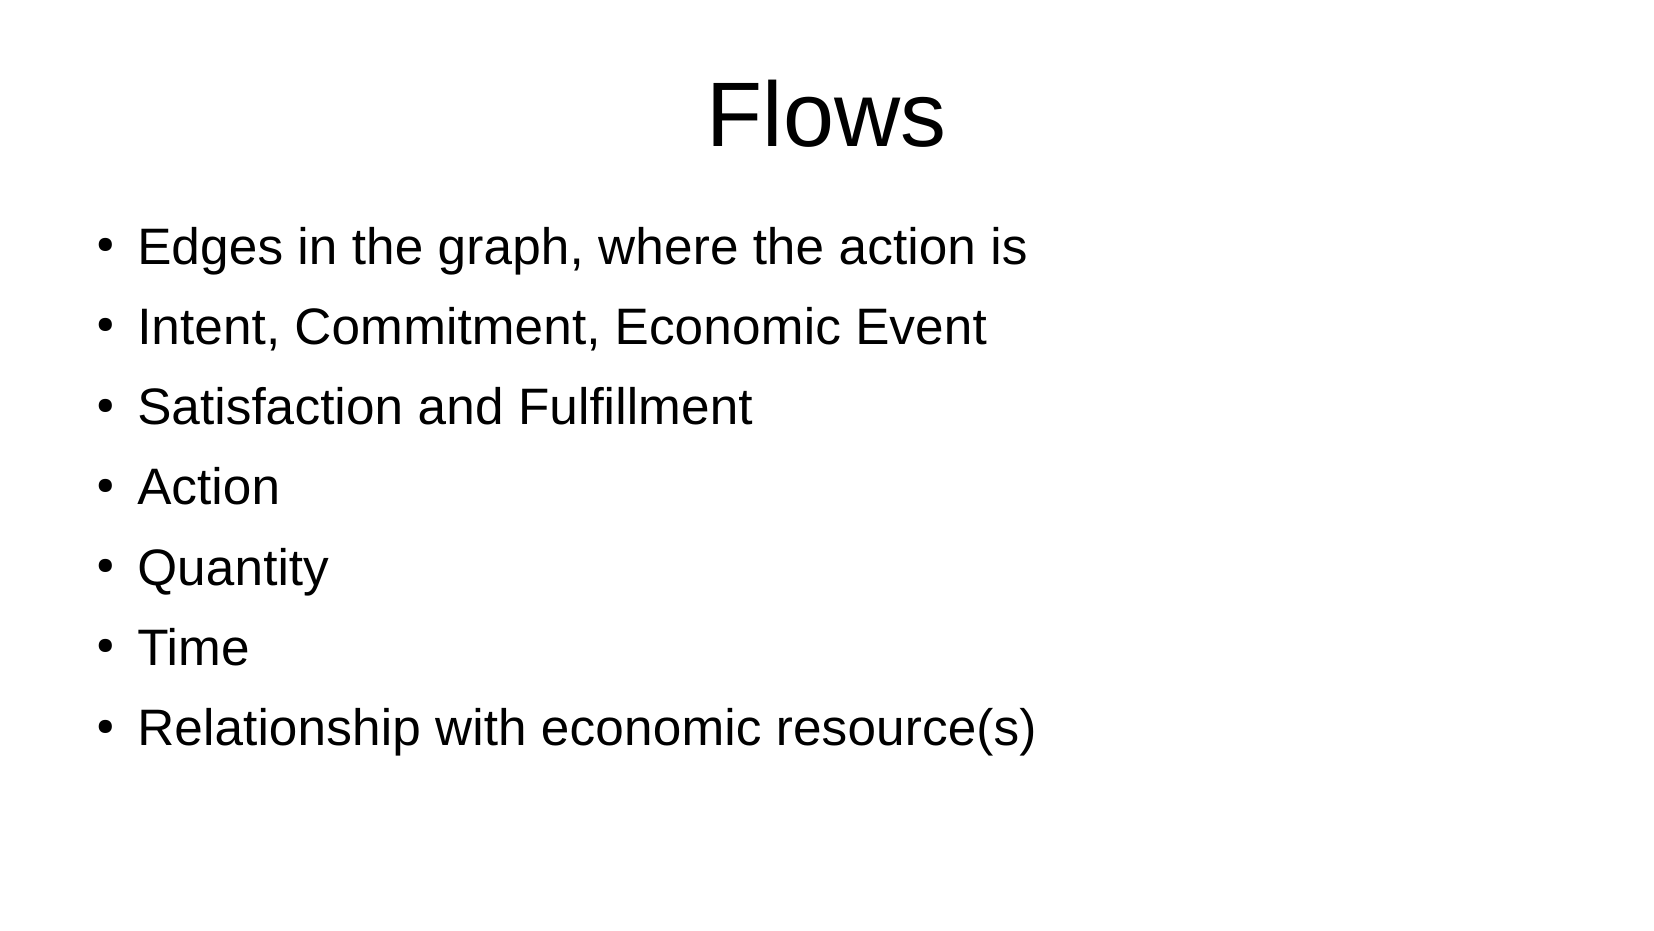

Flows
# Edges in the graph, where the action is
Intent, Commitment, Economic Event
Satisfaction and Fulfillment
Action
Quantity
Time
Relationship with economic resource(s)